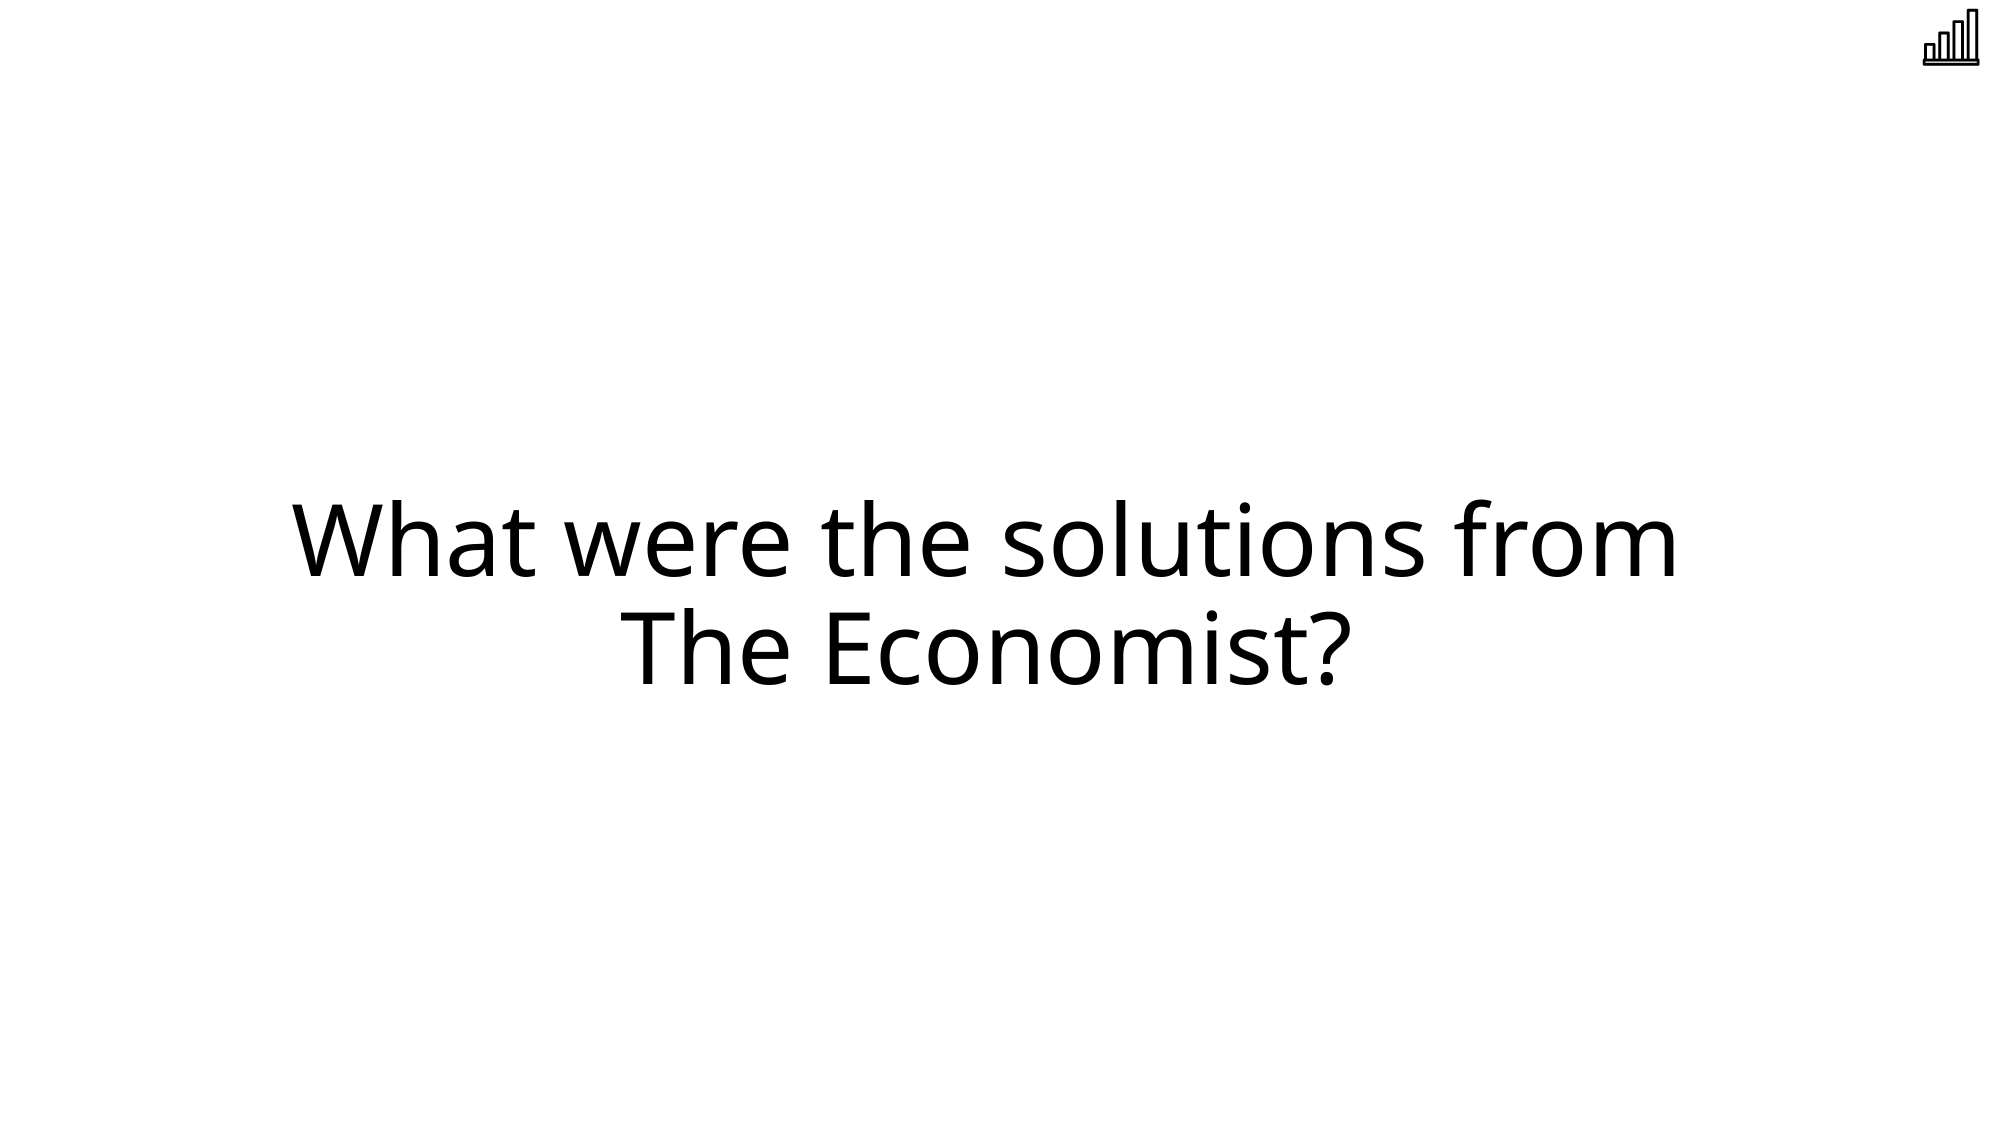

# What were the solutions from
The Economist?